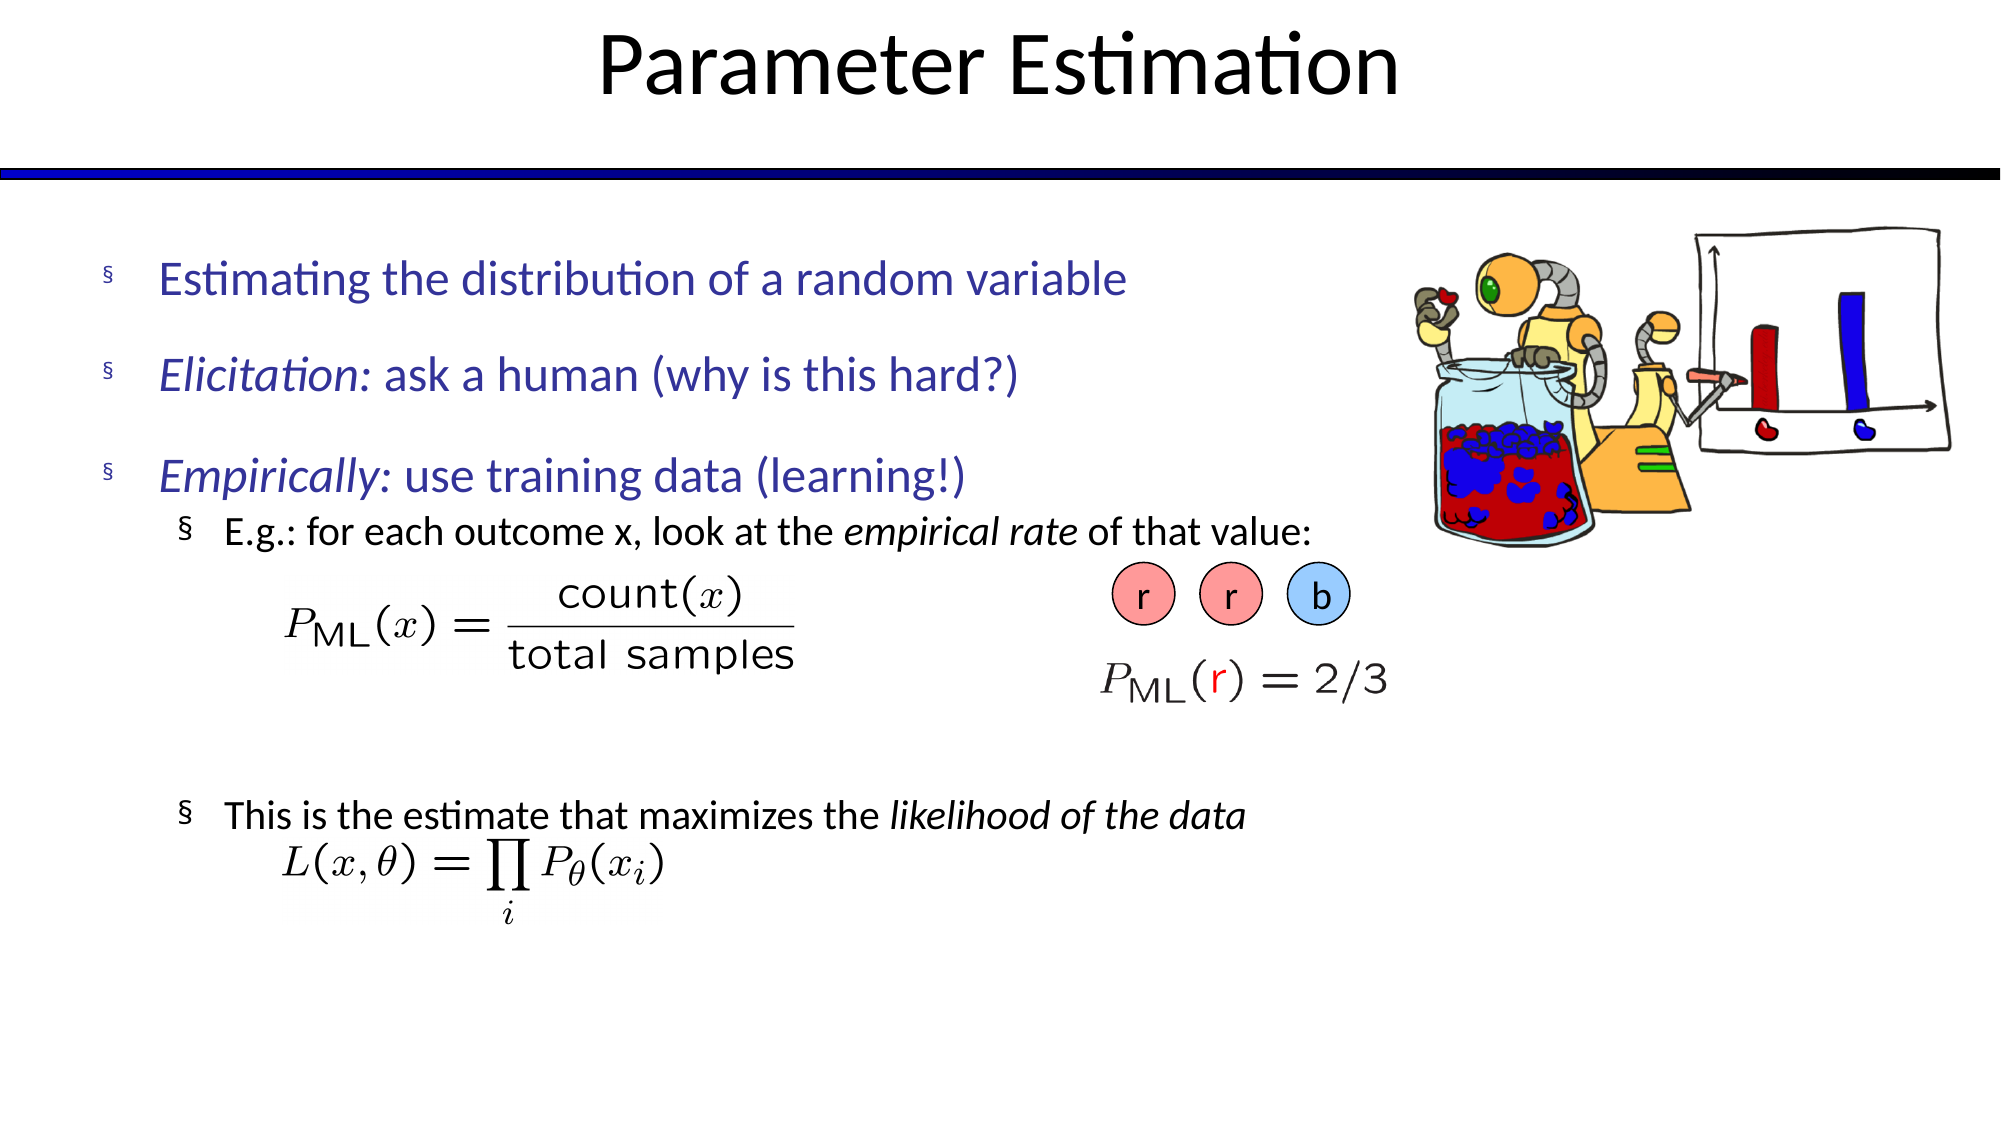

# Parameter Estimation
Estimating the distribution of a random variable
Elicitation: ask a human (why is this hard?)
Empirically: use training data (learning!)
E.g.: for each outcome x, look at the empirical rate of that value:
This is the estimate that maximizes the likelihood of the data
r
b
b
r
b
b
r
b
b
r
r
b
b
b
b
r
r
b